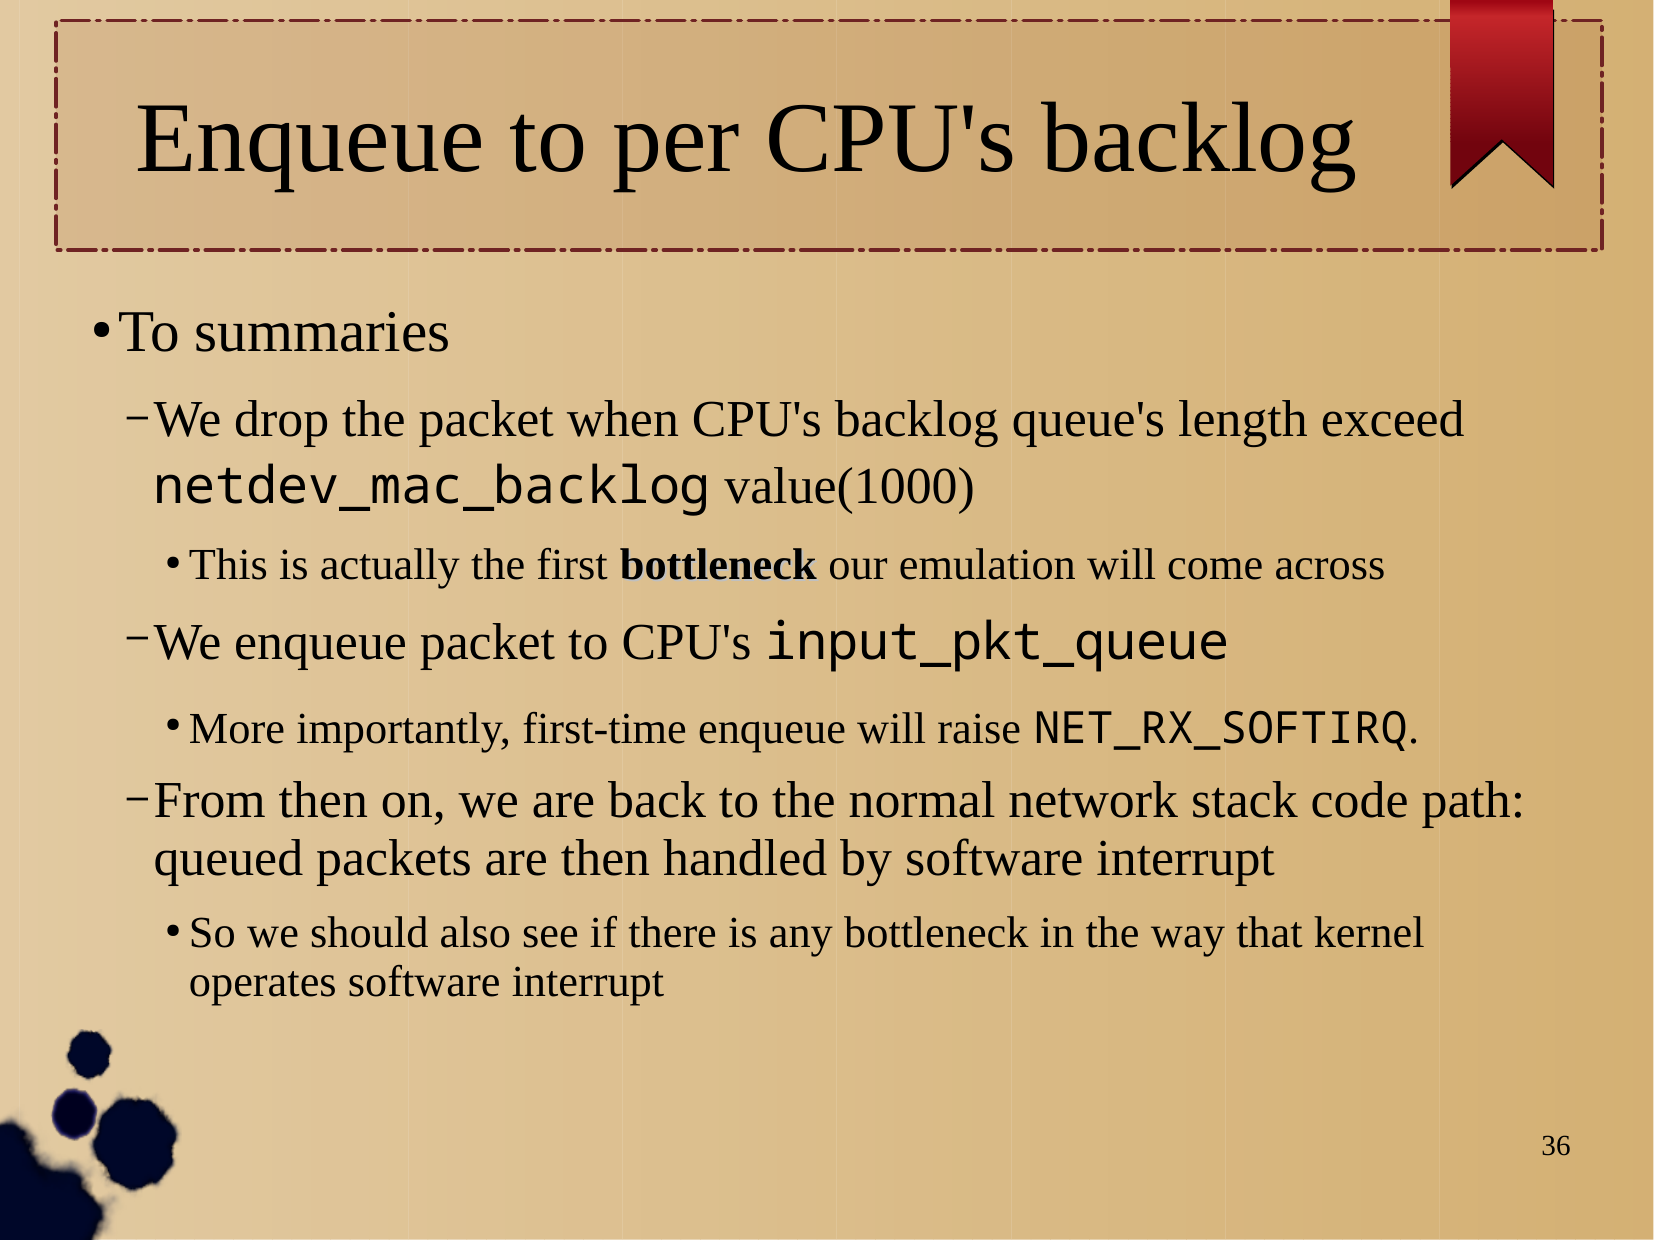

# Enqueue to per CPU's backlog
To summaries
We drop the packet when CPU's backlog queue's length exceed netdev_mac_backlog value(1000)
This is actually the first bottleneck our emulation will come across
We enqueue packet to CPU's input_pkt_queue
More importantly, first-time enqueue will raise NET_RX_SOFTIRQ.
From then on, we are back to the normal network stack code path: queued packets are then handled by software interrupt
So we should also see if there is any bottleneck in the way that kernel operates software interrupt
36